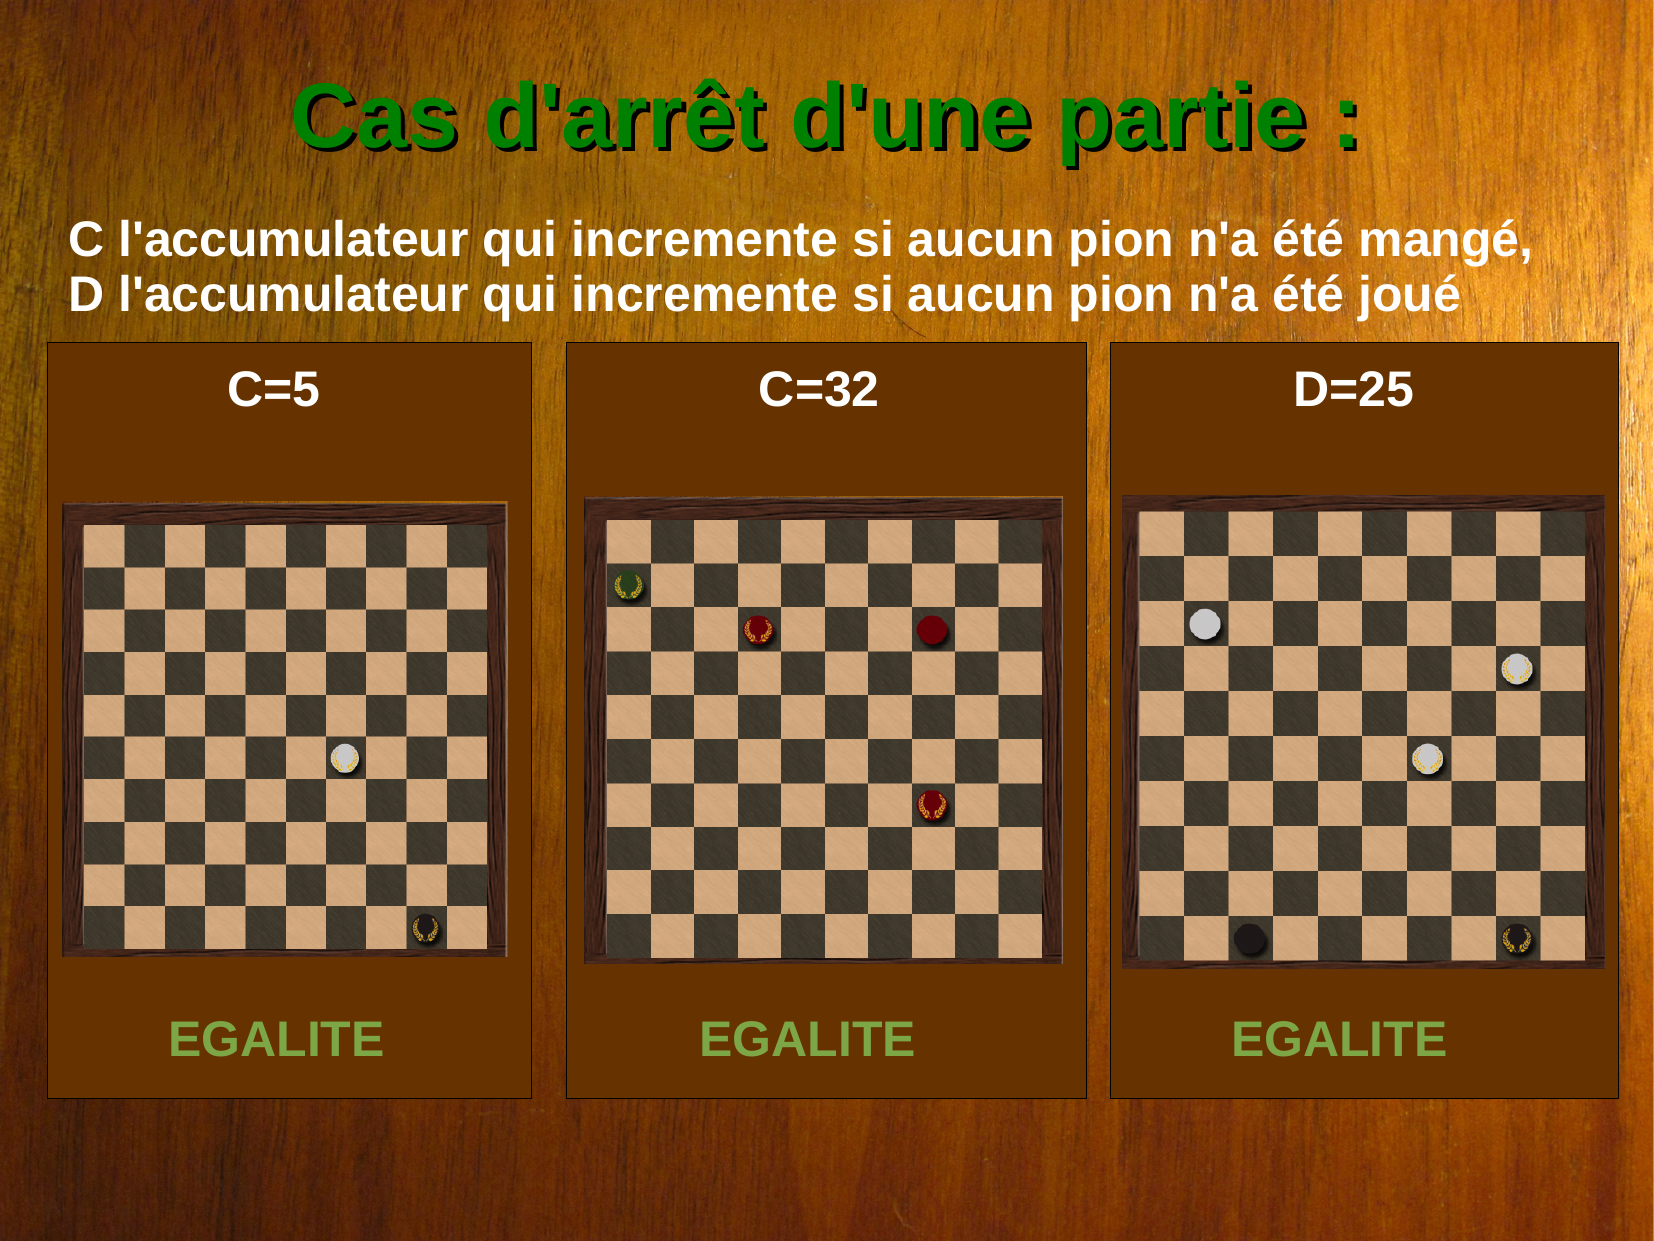

# Cas d'arrêt d'une partie :
C l'accumulateur qui incremente si aucun pion n'a été mangé,
D l'accumulateur qui incremente si aucun pion n'a été joué
D=25
C=5
C=32
EGALITE
EGALITE
EGALITE